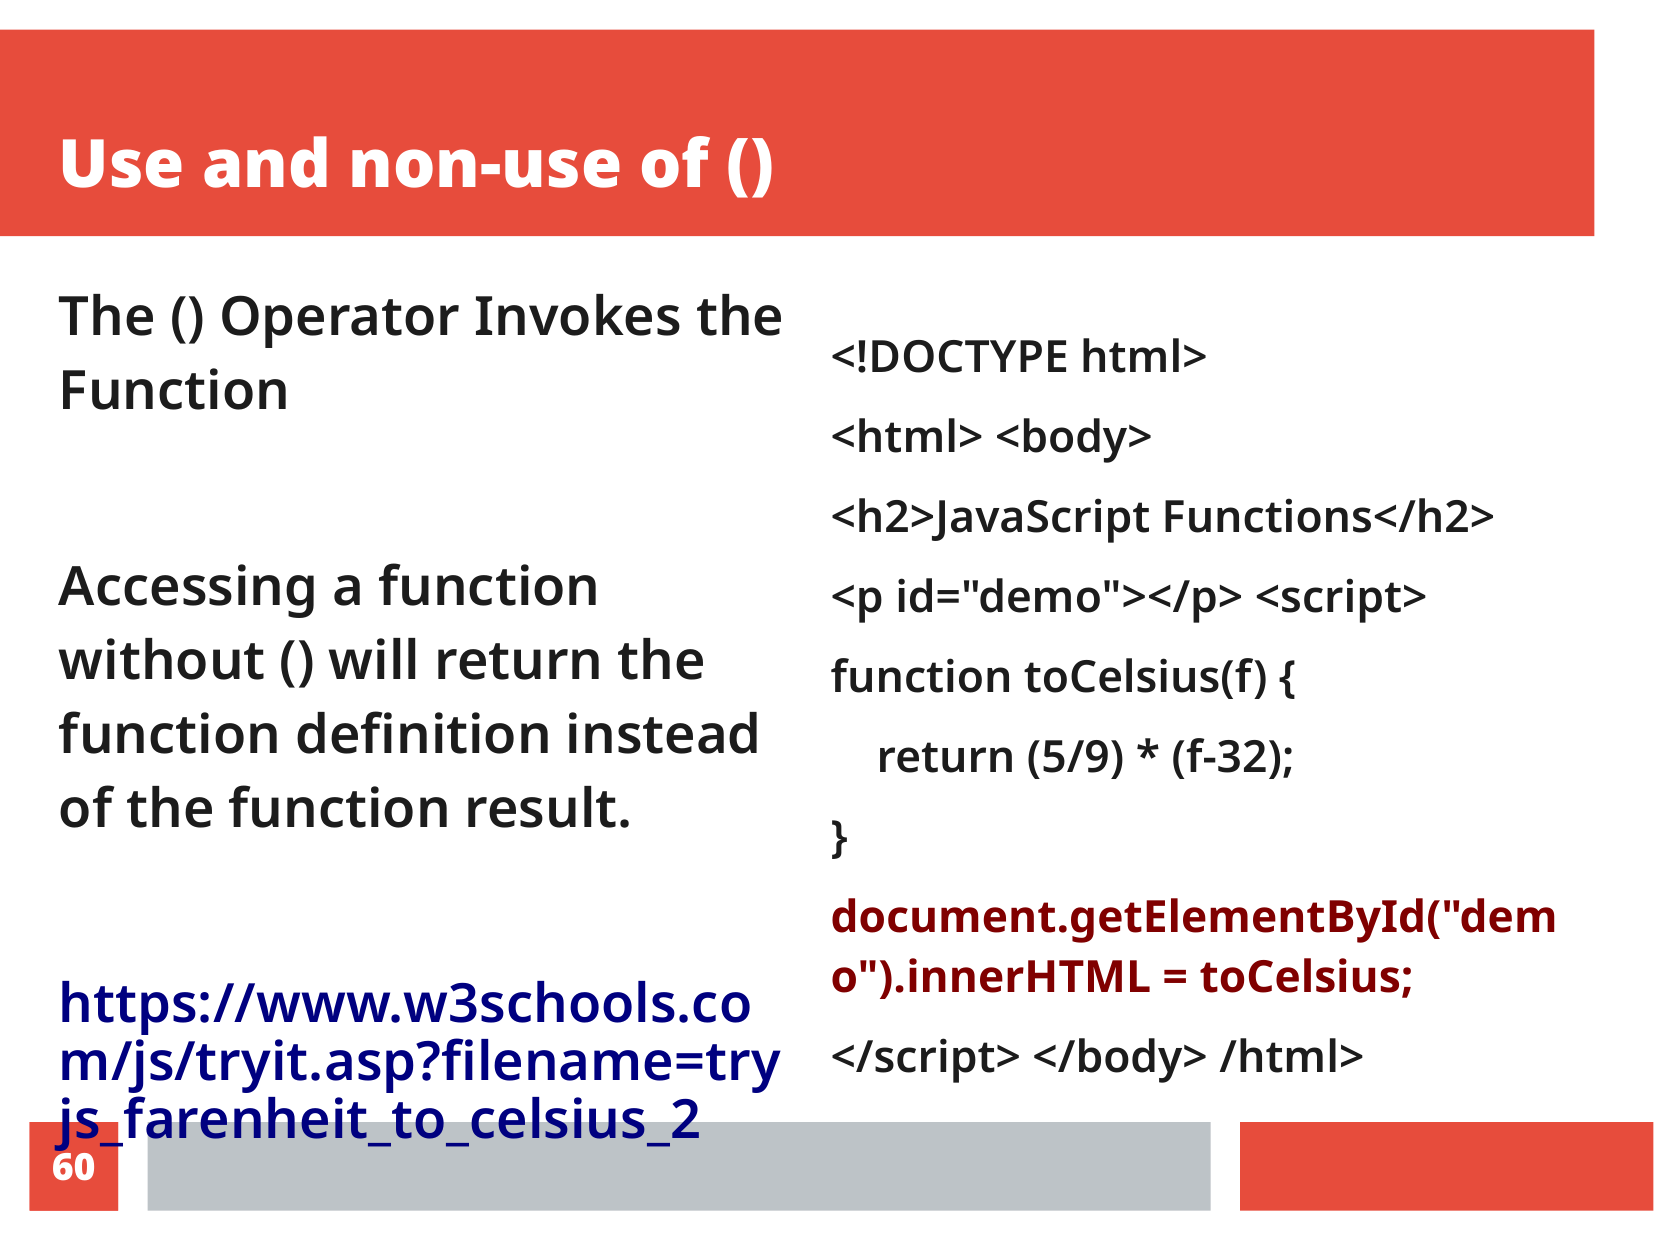

# Use and non-use of ()
The () Operator Invokes the Function
Accessing a function without () will return the function definition instead of the function result.
https://www.w3schools.com/js/tryit.asp?filename=tryjs_farenheit_to_celsius_2
<!DOCTYPE html>
<html> <body>
<h2>JavaScript Functions</h2>
<p id="demo"></p> <script>
function toCelsius(f) {
 return (5/9) * (f-32);
}
document.getElementById("demo").innerHTML = toCelsius;
</script> </body> /html>
60